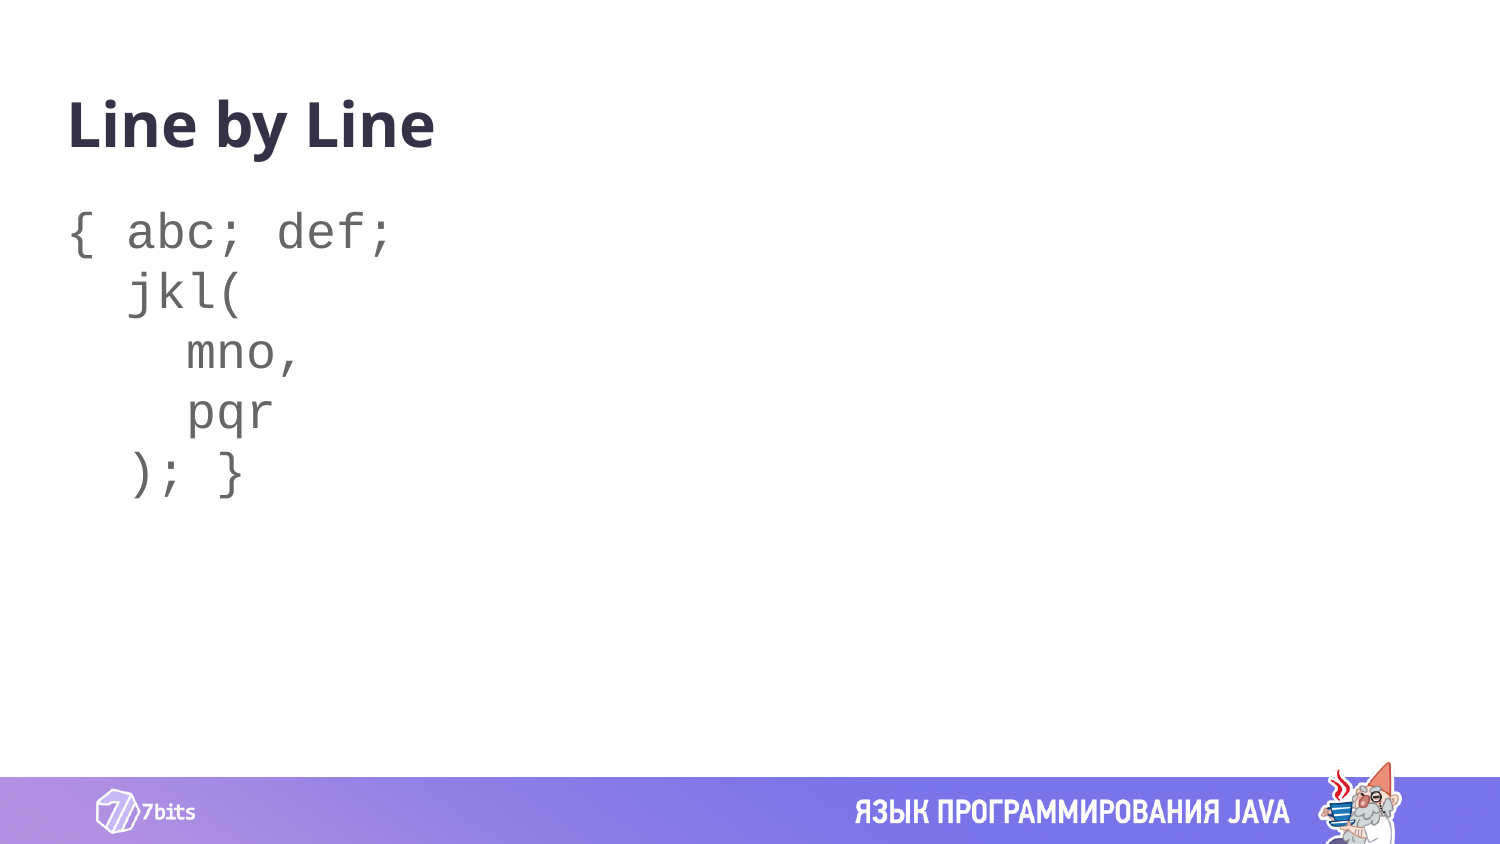

# Line by Line
{ abc; def;
 jkl(
 mno,
 pqr
 ); }